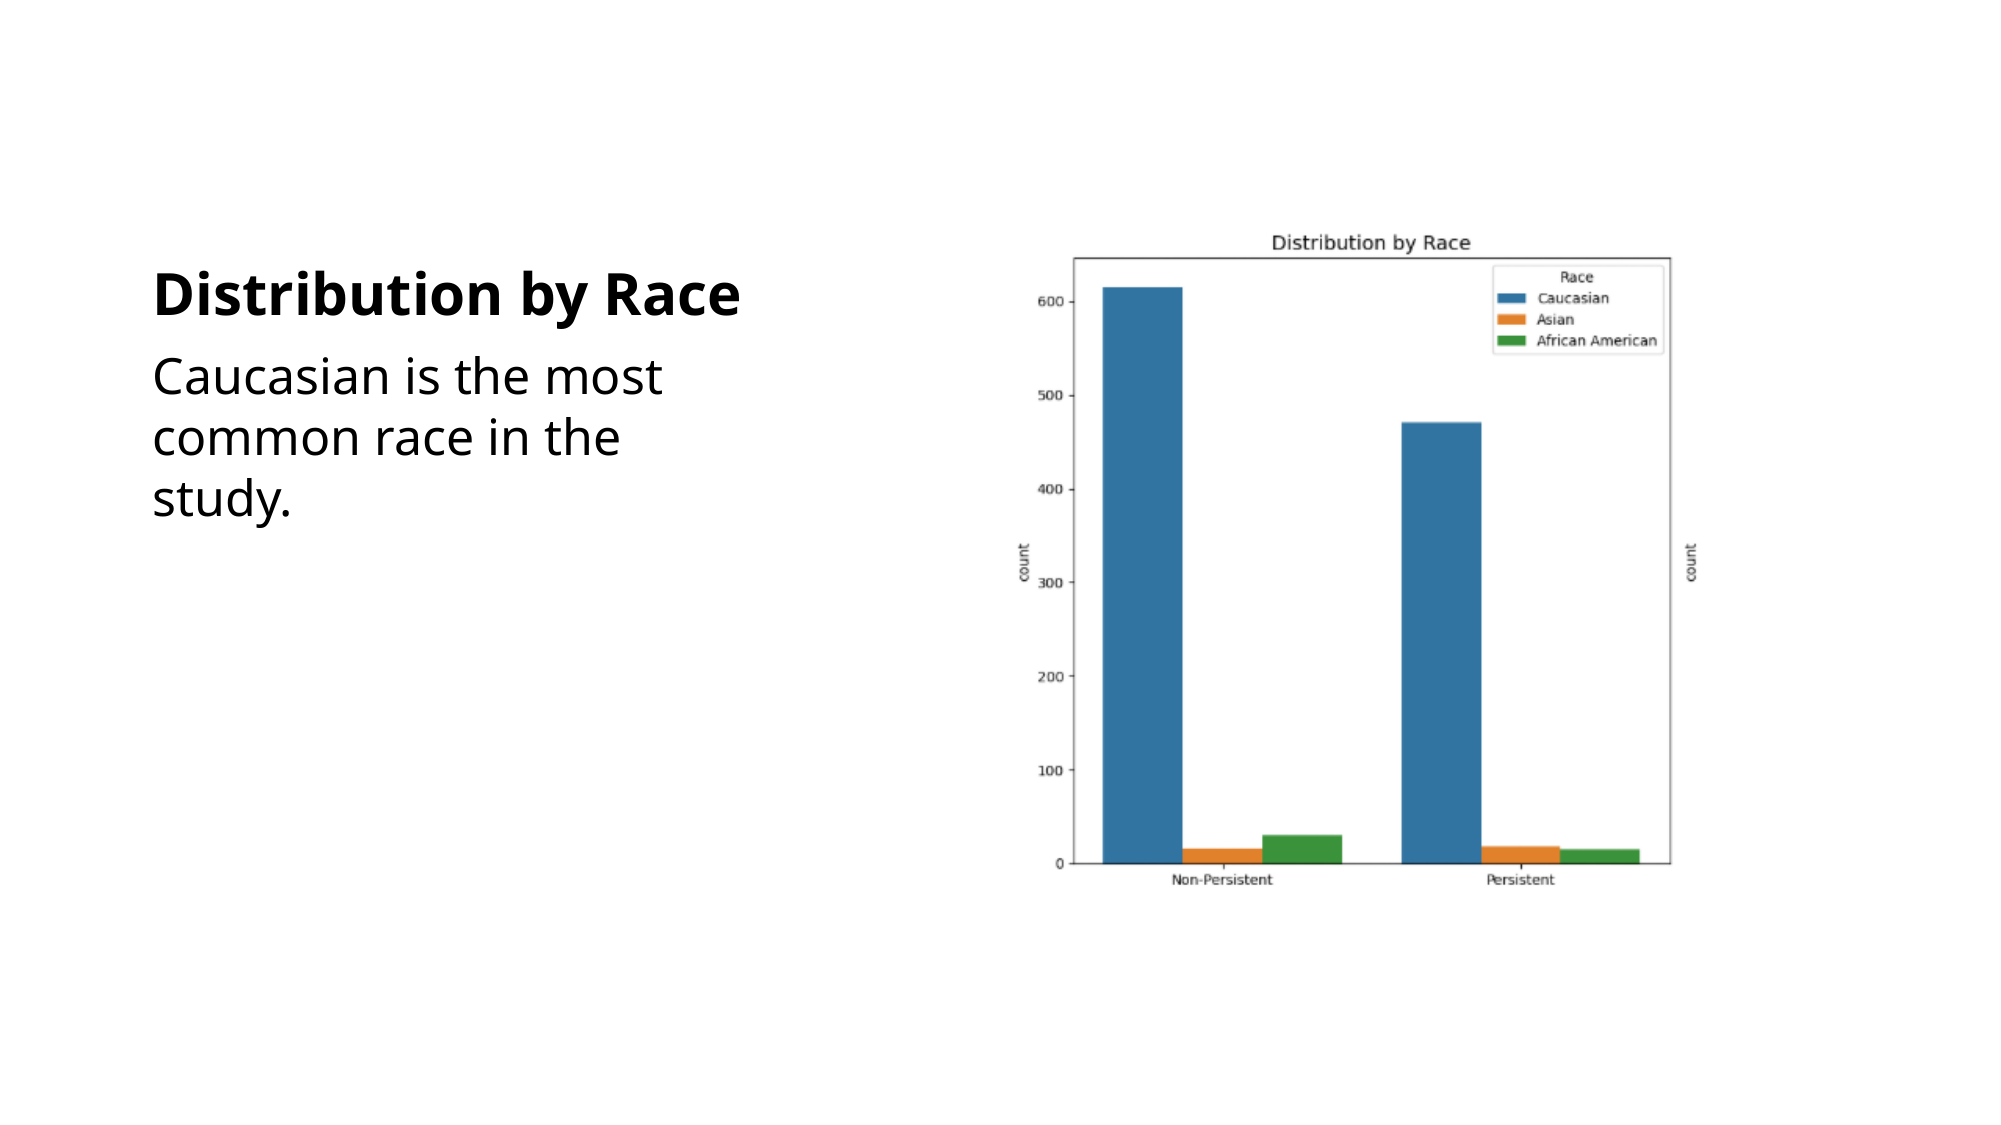

# Distribution by Race
Caucasian is the most common race in the study.